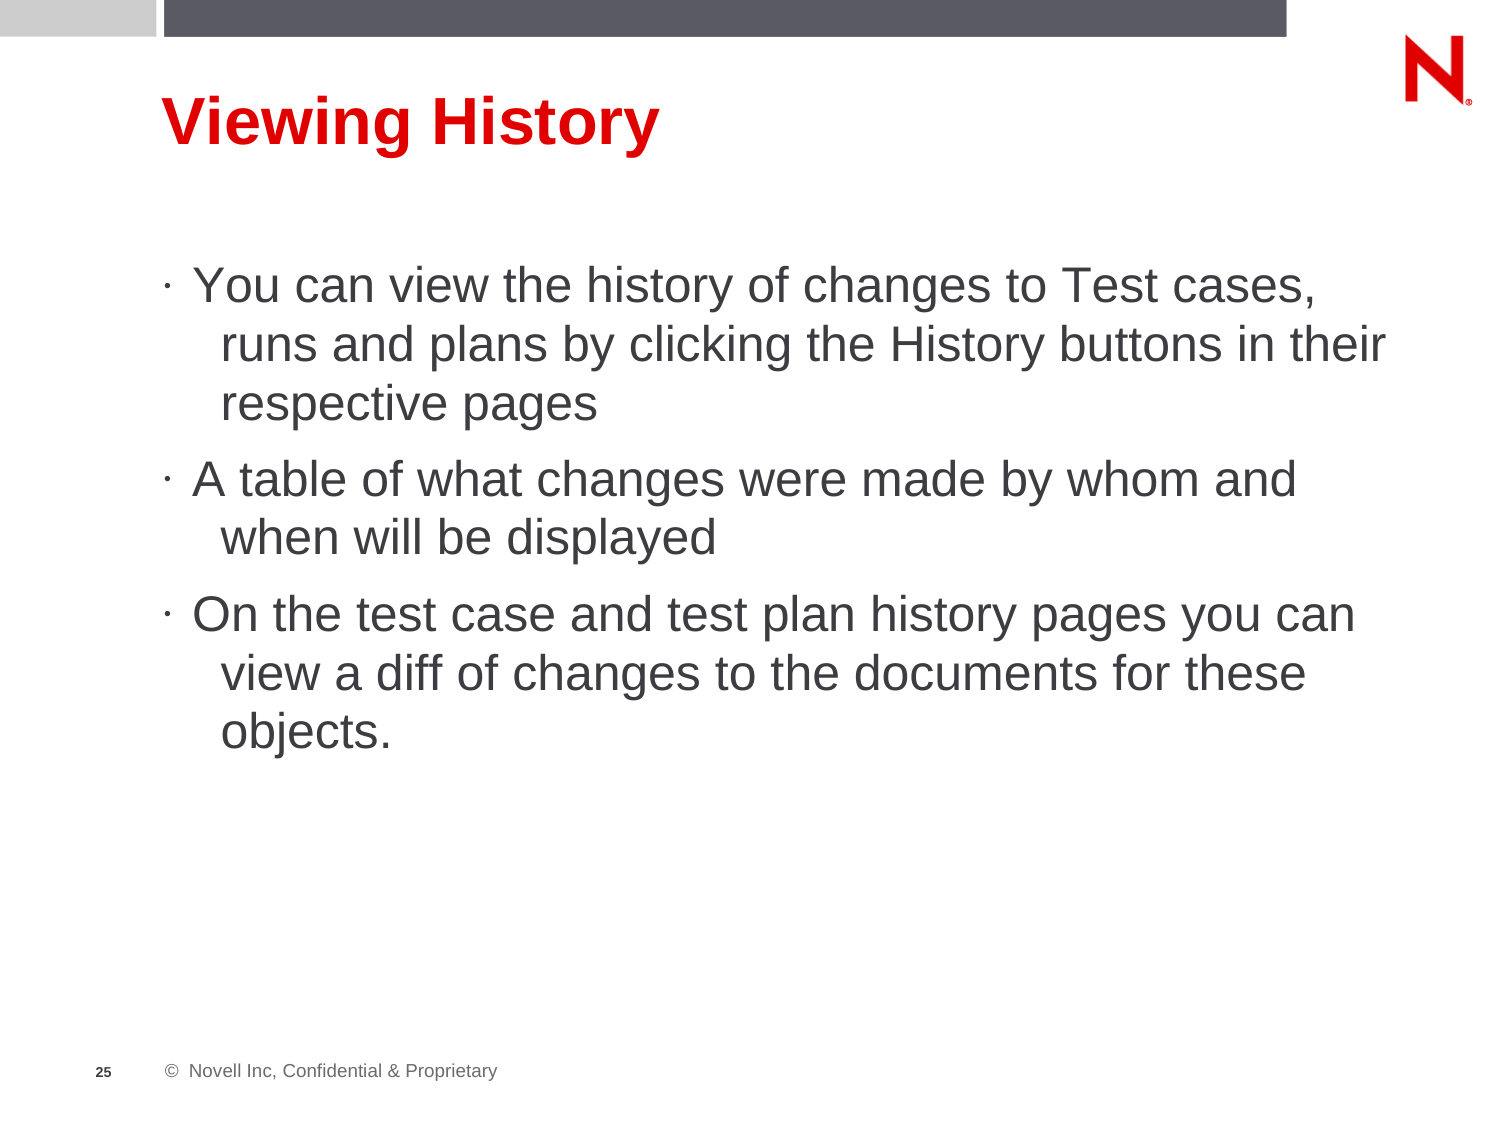

# Viewing History
You can view the history of changes to Test cases, runs and plans by clicking the History buttons in their respective pages
A table of what changes were made by whom and when will be displayed
On the test case and test plan history pages you can view a diff of changes to the documents for these objects.